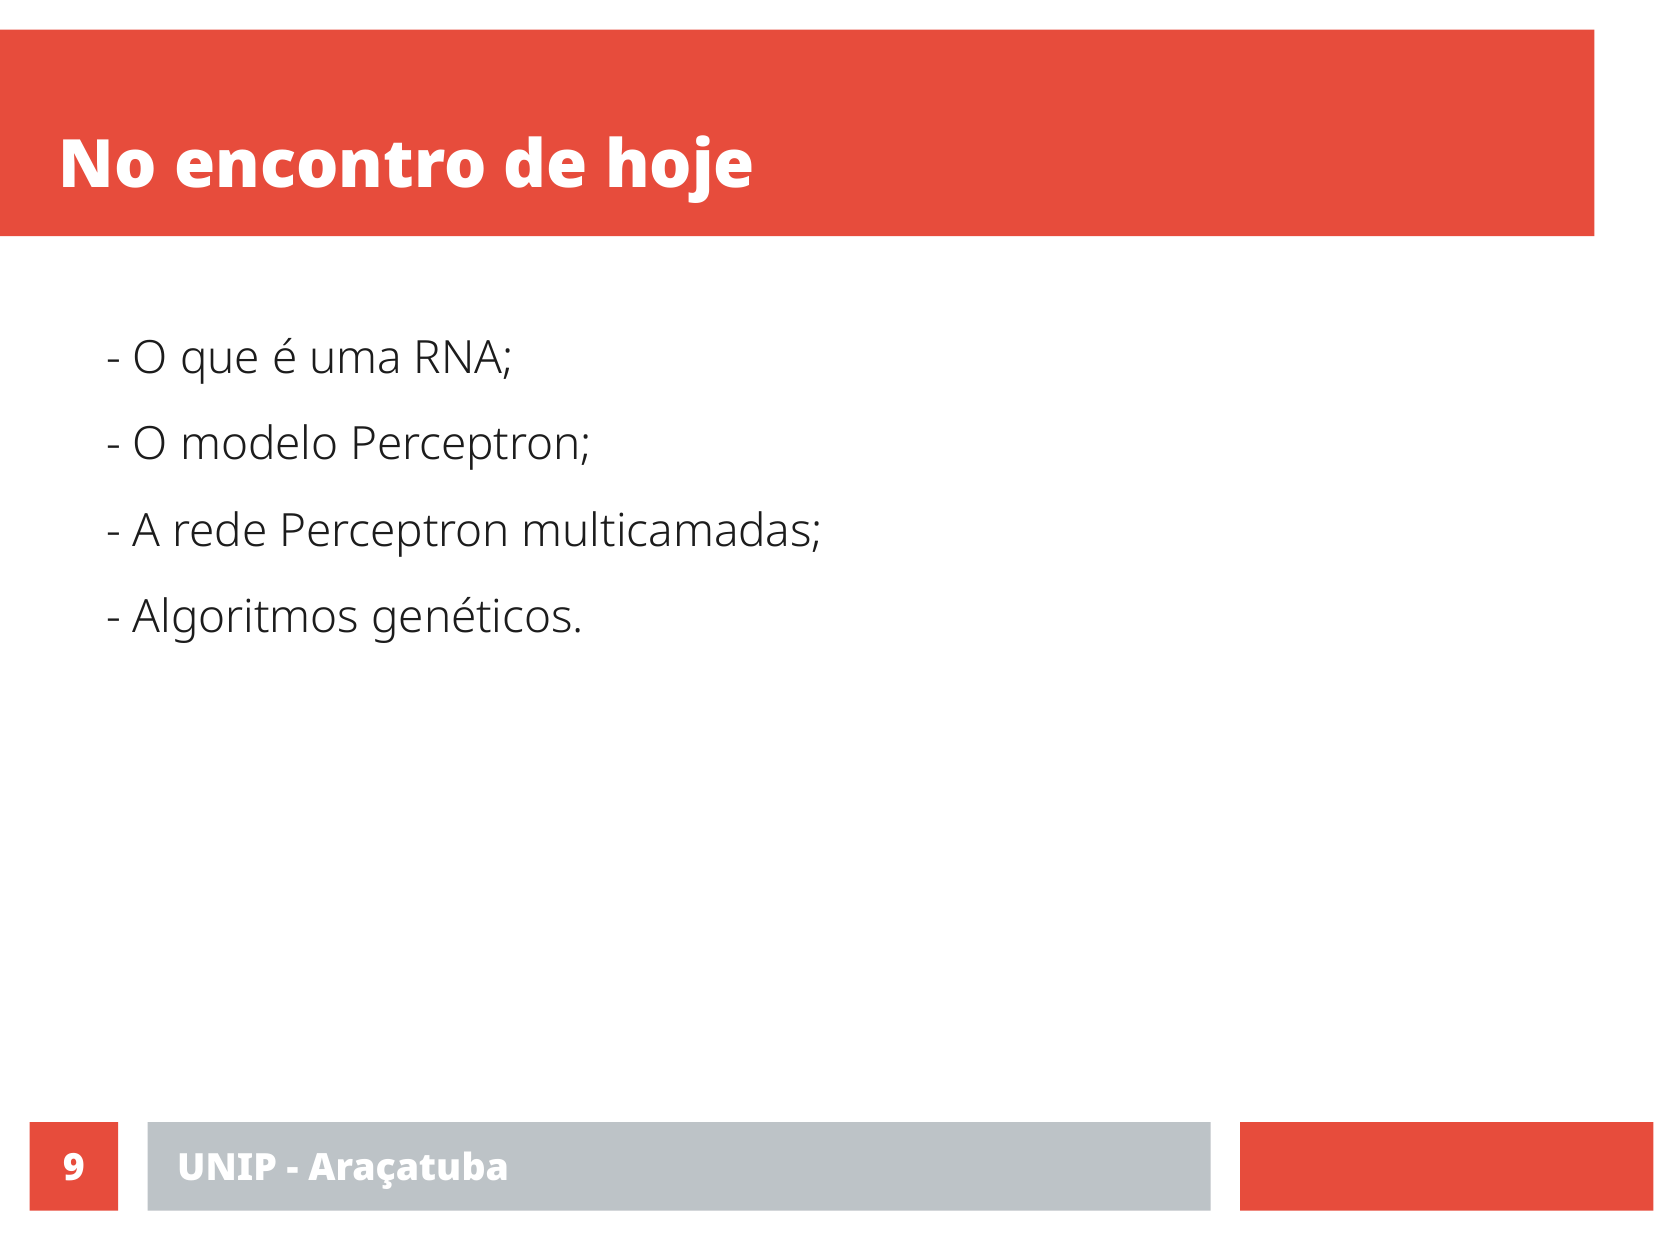

# No encontro de hoje
- O que é uma RNA;
- O modelo Perceptron;
- A rede Perceptron multicamadas;
- Algoritmos genéticos.
9
UNIP - Araçatuba